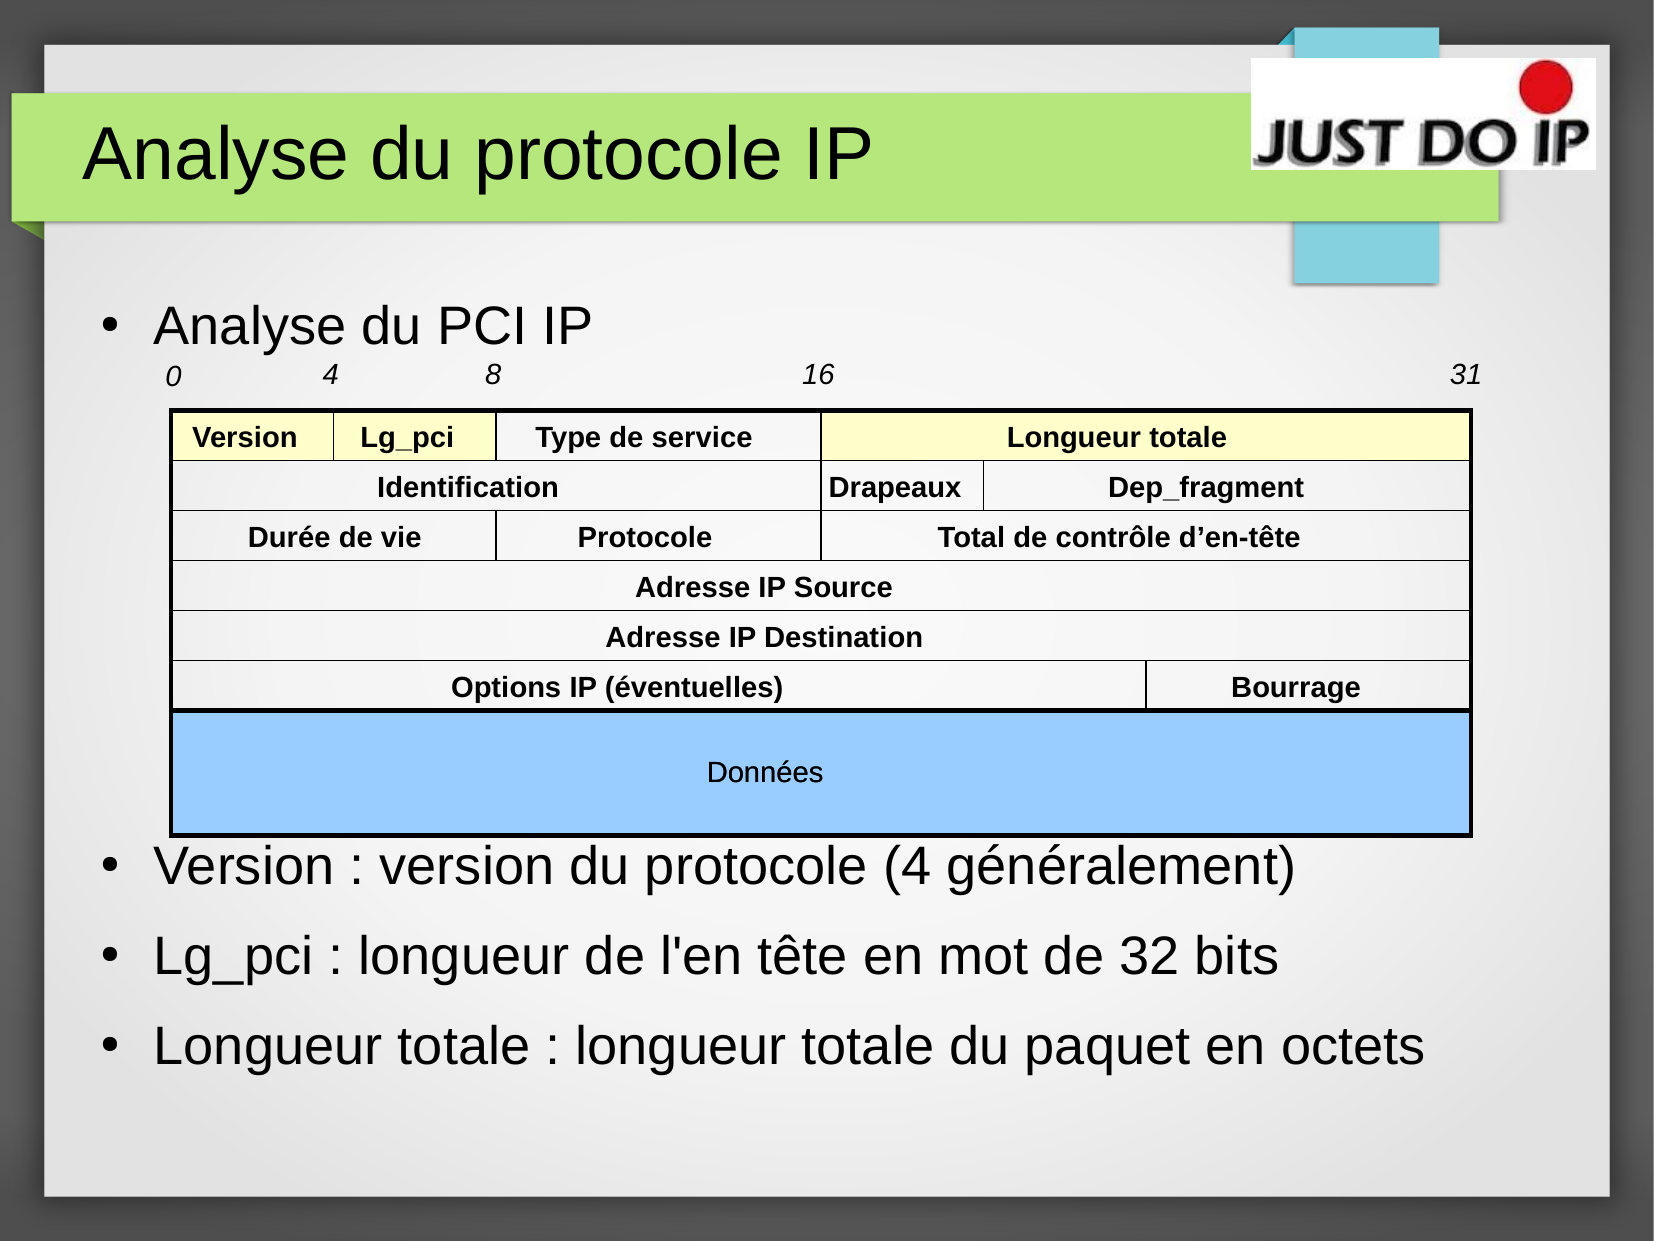

# Analyse du protocole IP
Analyse du PCI IP
Version : version du protocole (4 généralement)
Lg_pci : longueur de l'en tête en mot de 32 bits
Longueur totale : longueur totale du paquet en octets
4
8
16
31
0
Version
Lg_pci
Type de service
Longueur totale
Identification
Drapeaux
Dep_fragment
Durée de vie
Protocole
Total de contrôle d’en-tête
Adresse IP Source
Adresse IP Destination
Options IP (éventuelles)
Bourrage
Données
Données